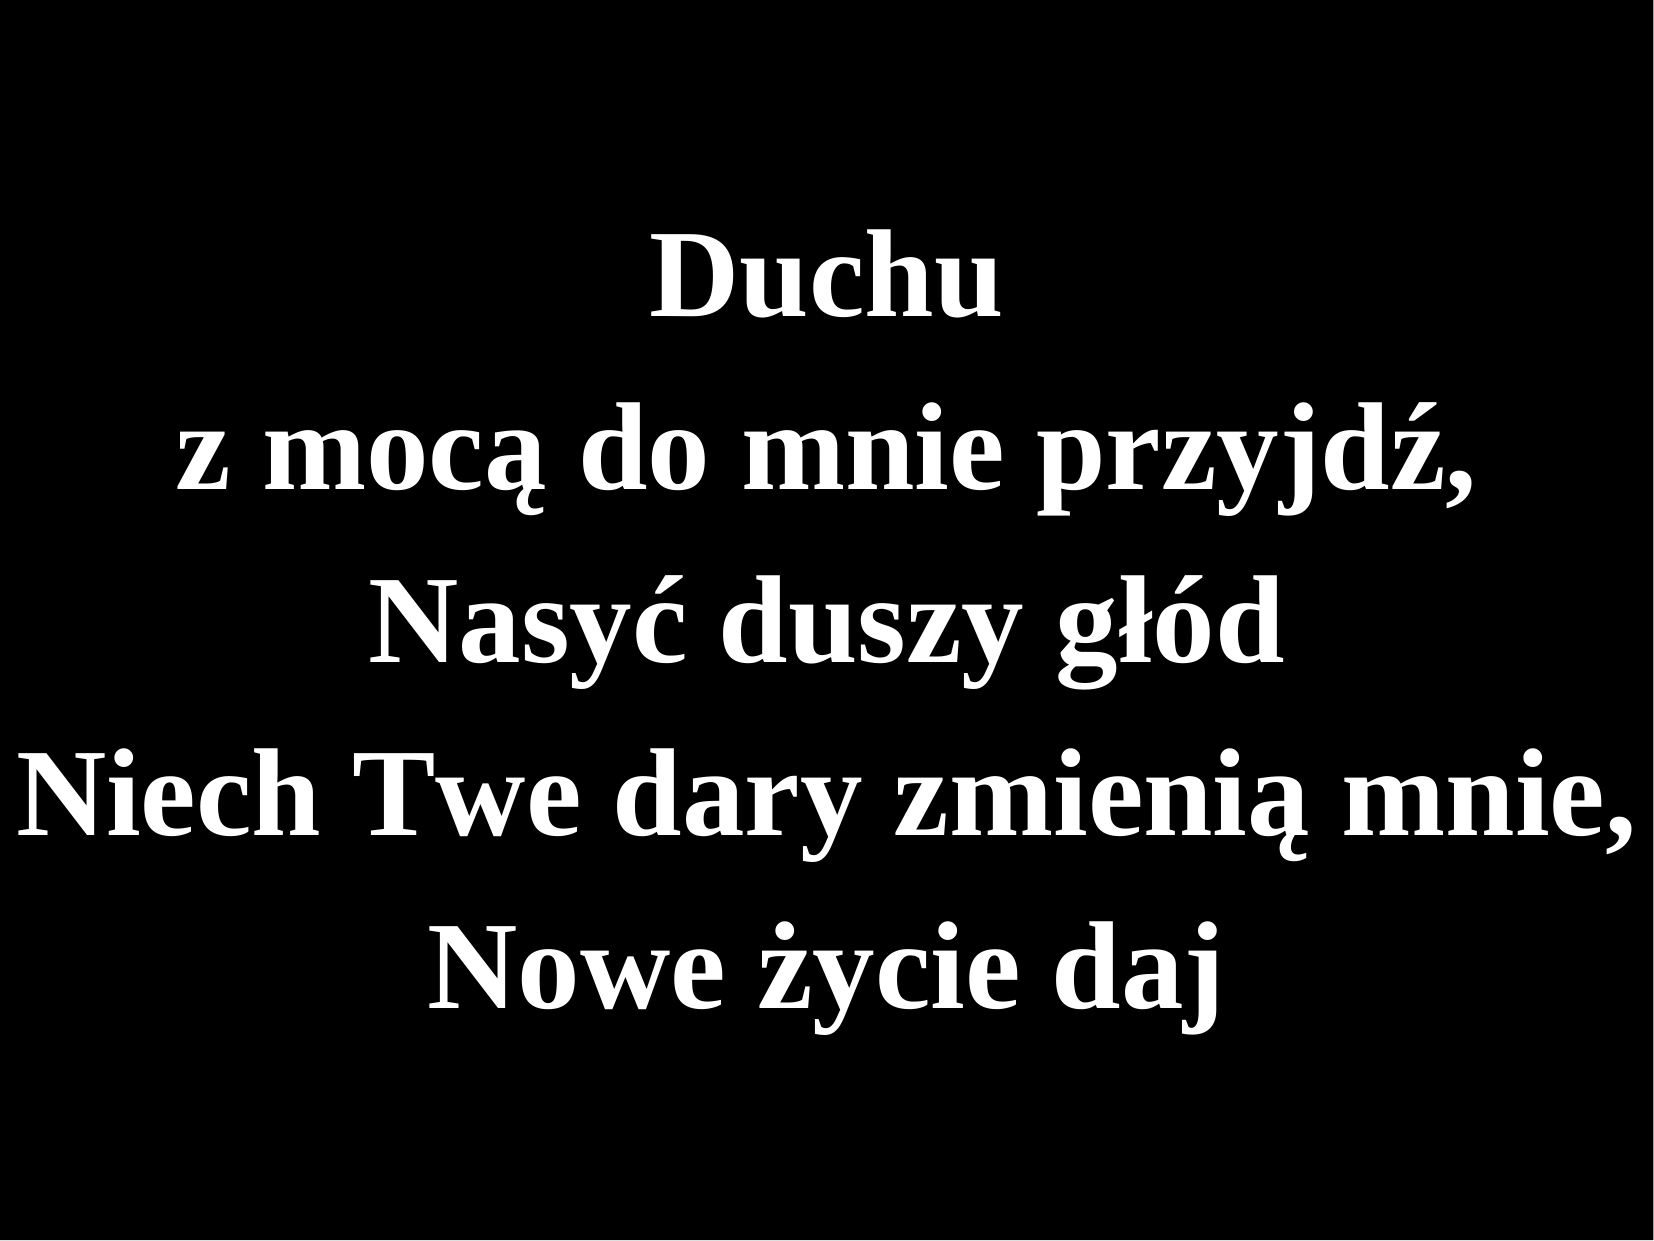

# Duchu ppp z mocą do mnie przyjdź, ppp Nasyć duszy głód ppp Niech Twe dary zmienią mnie, ppp Nowe życie daj